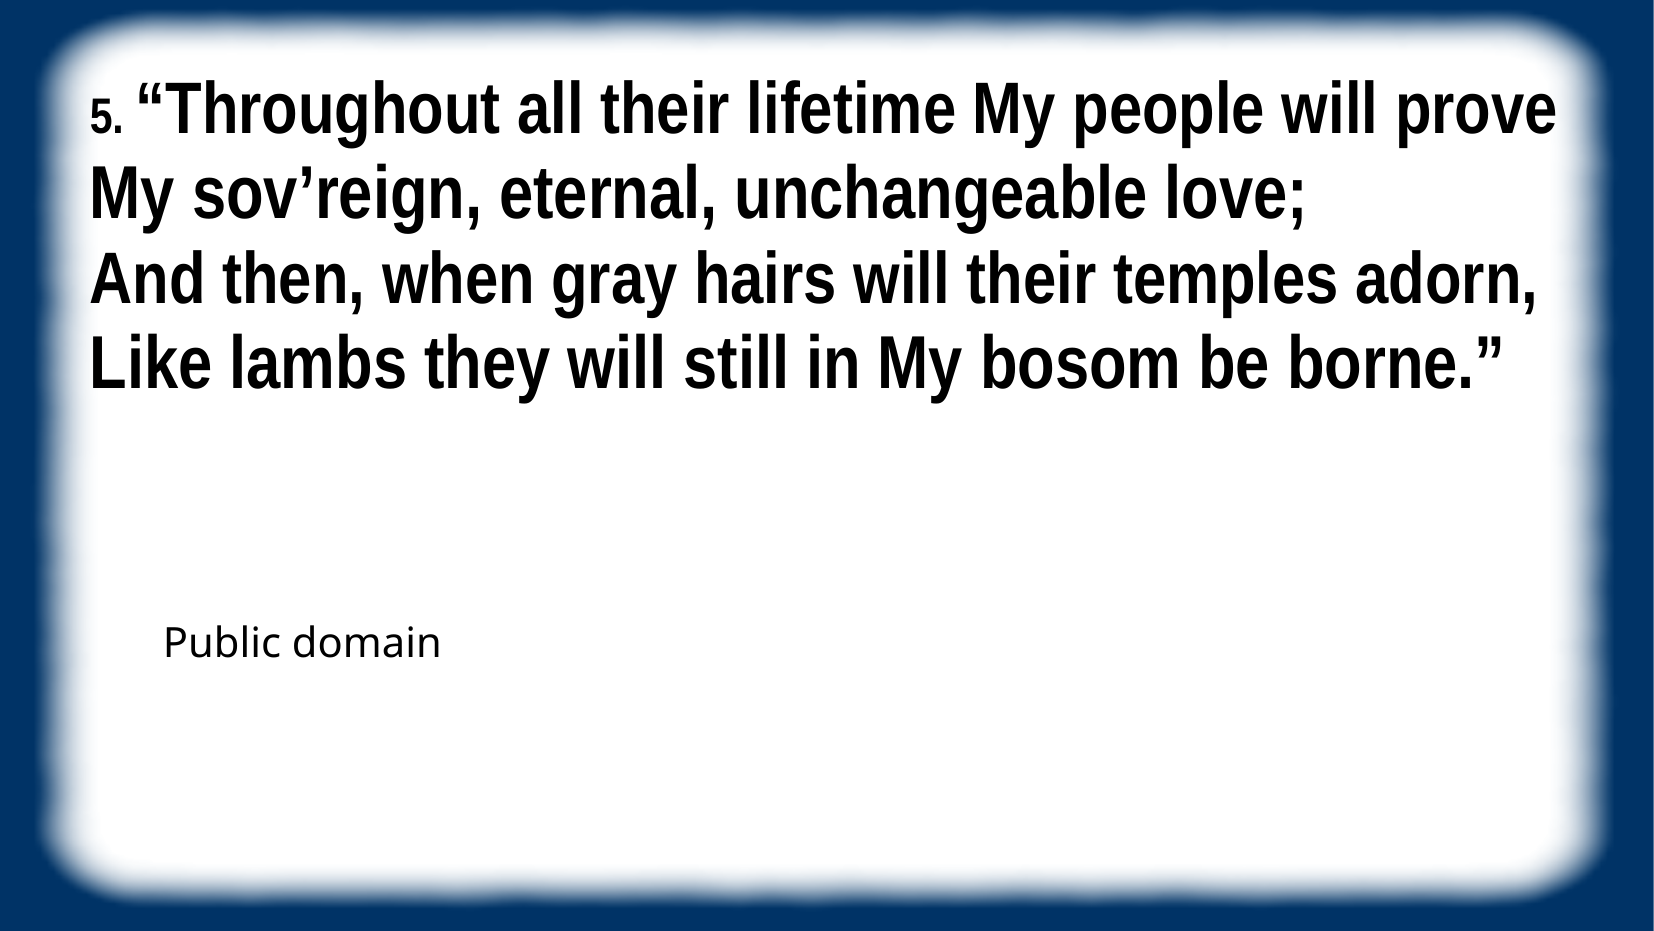

5. “Throughout all their lifetime My people will prove
My sov’reign, eternal, unchangeable love;
And then, when gray hairs will their temples adorn,
Like lambs they will still in My bosom be borne.”
 Public domain